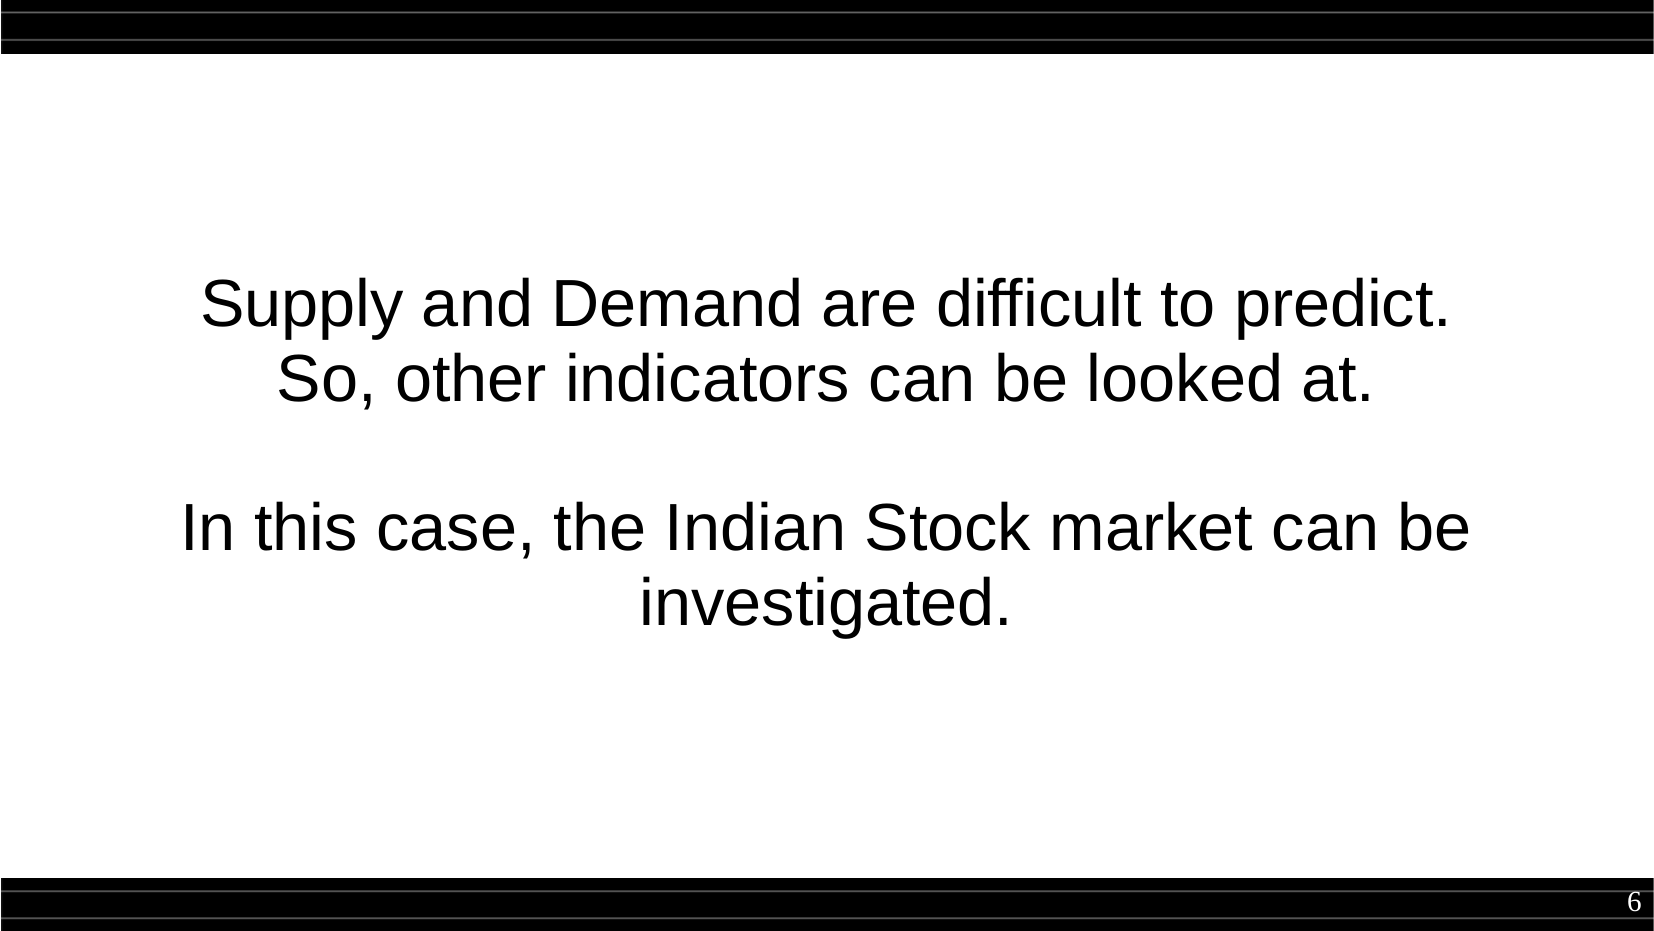

# Supply and Demand are difficult to predict.
So, other indicators can be looked at.
In this case, the Indian Stock market can be investigated.